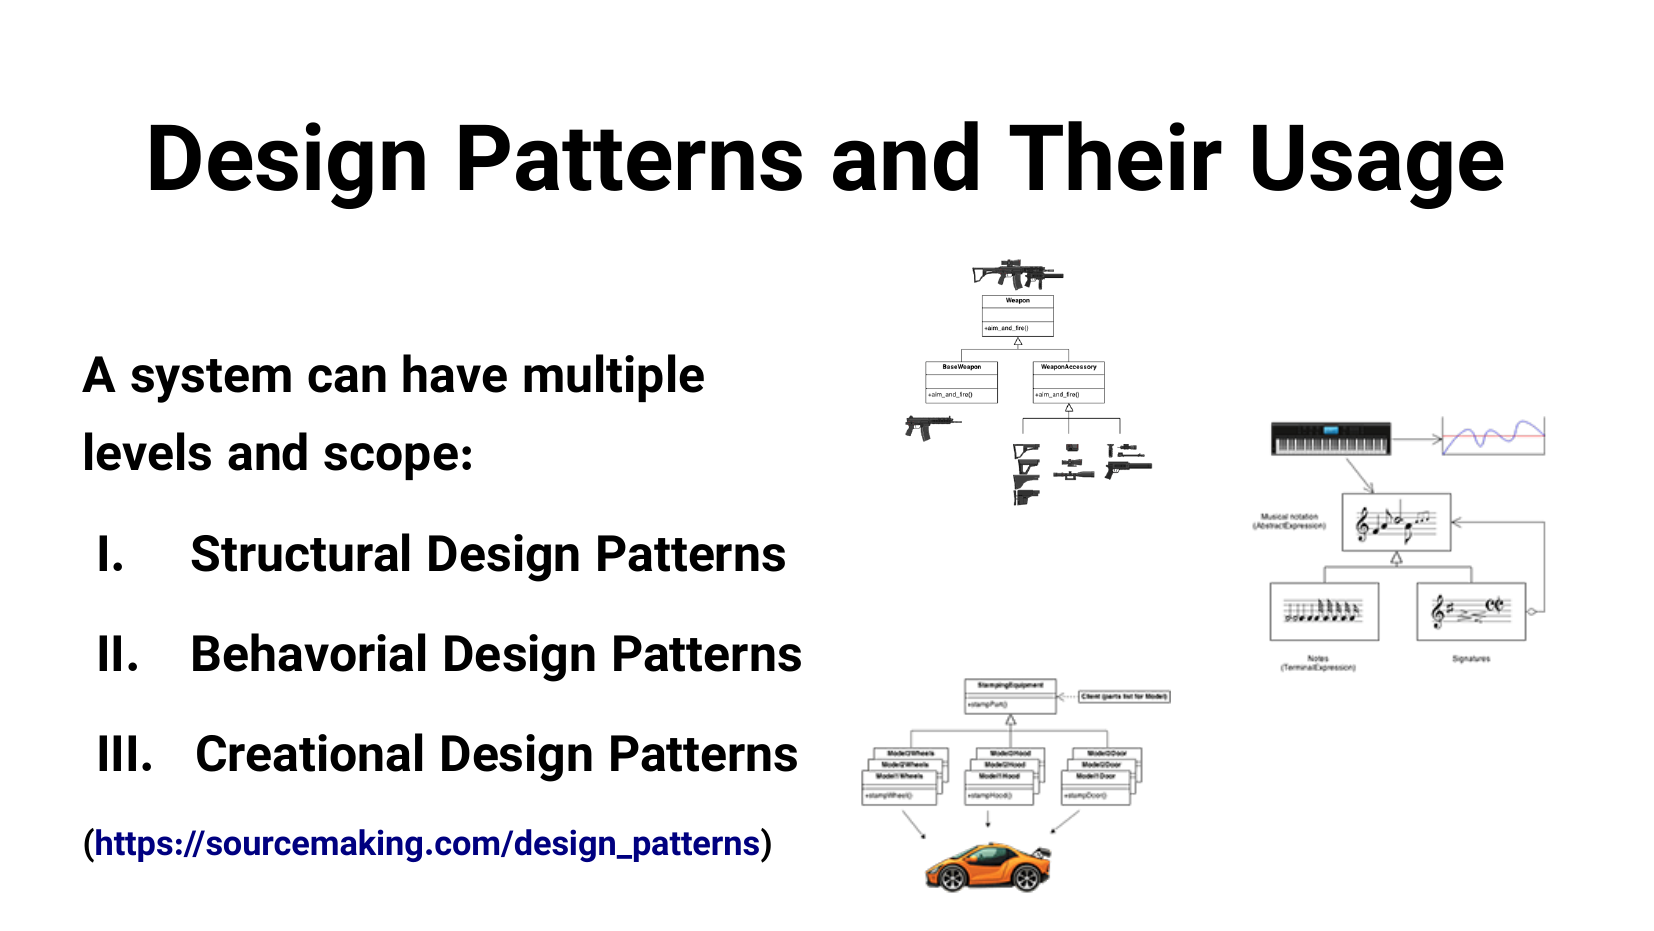

# Design Patterns and Their Usage
A system can have multiple levels and scope:
 Structural Design Patterns
 Behavorial Design Patterns
 Creational Design Patterns
(https://sourcemaking.com/design_patterns)